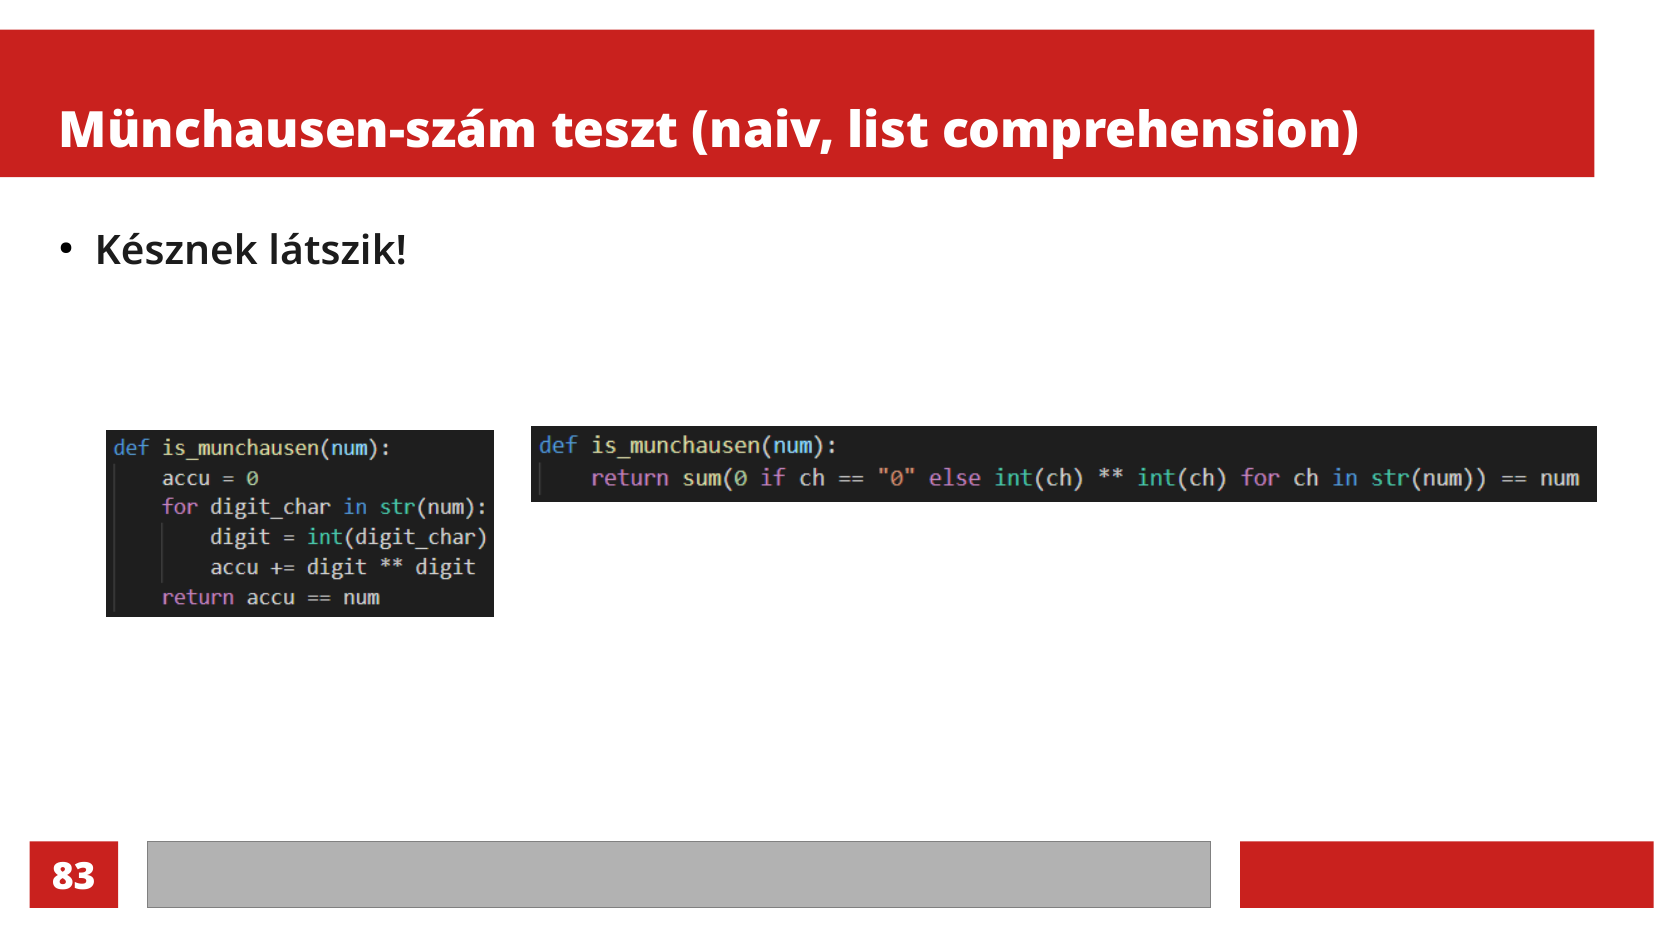

# Münchausen-szám teszt (naiv, list comprehension)
Késznek látszik!
83